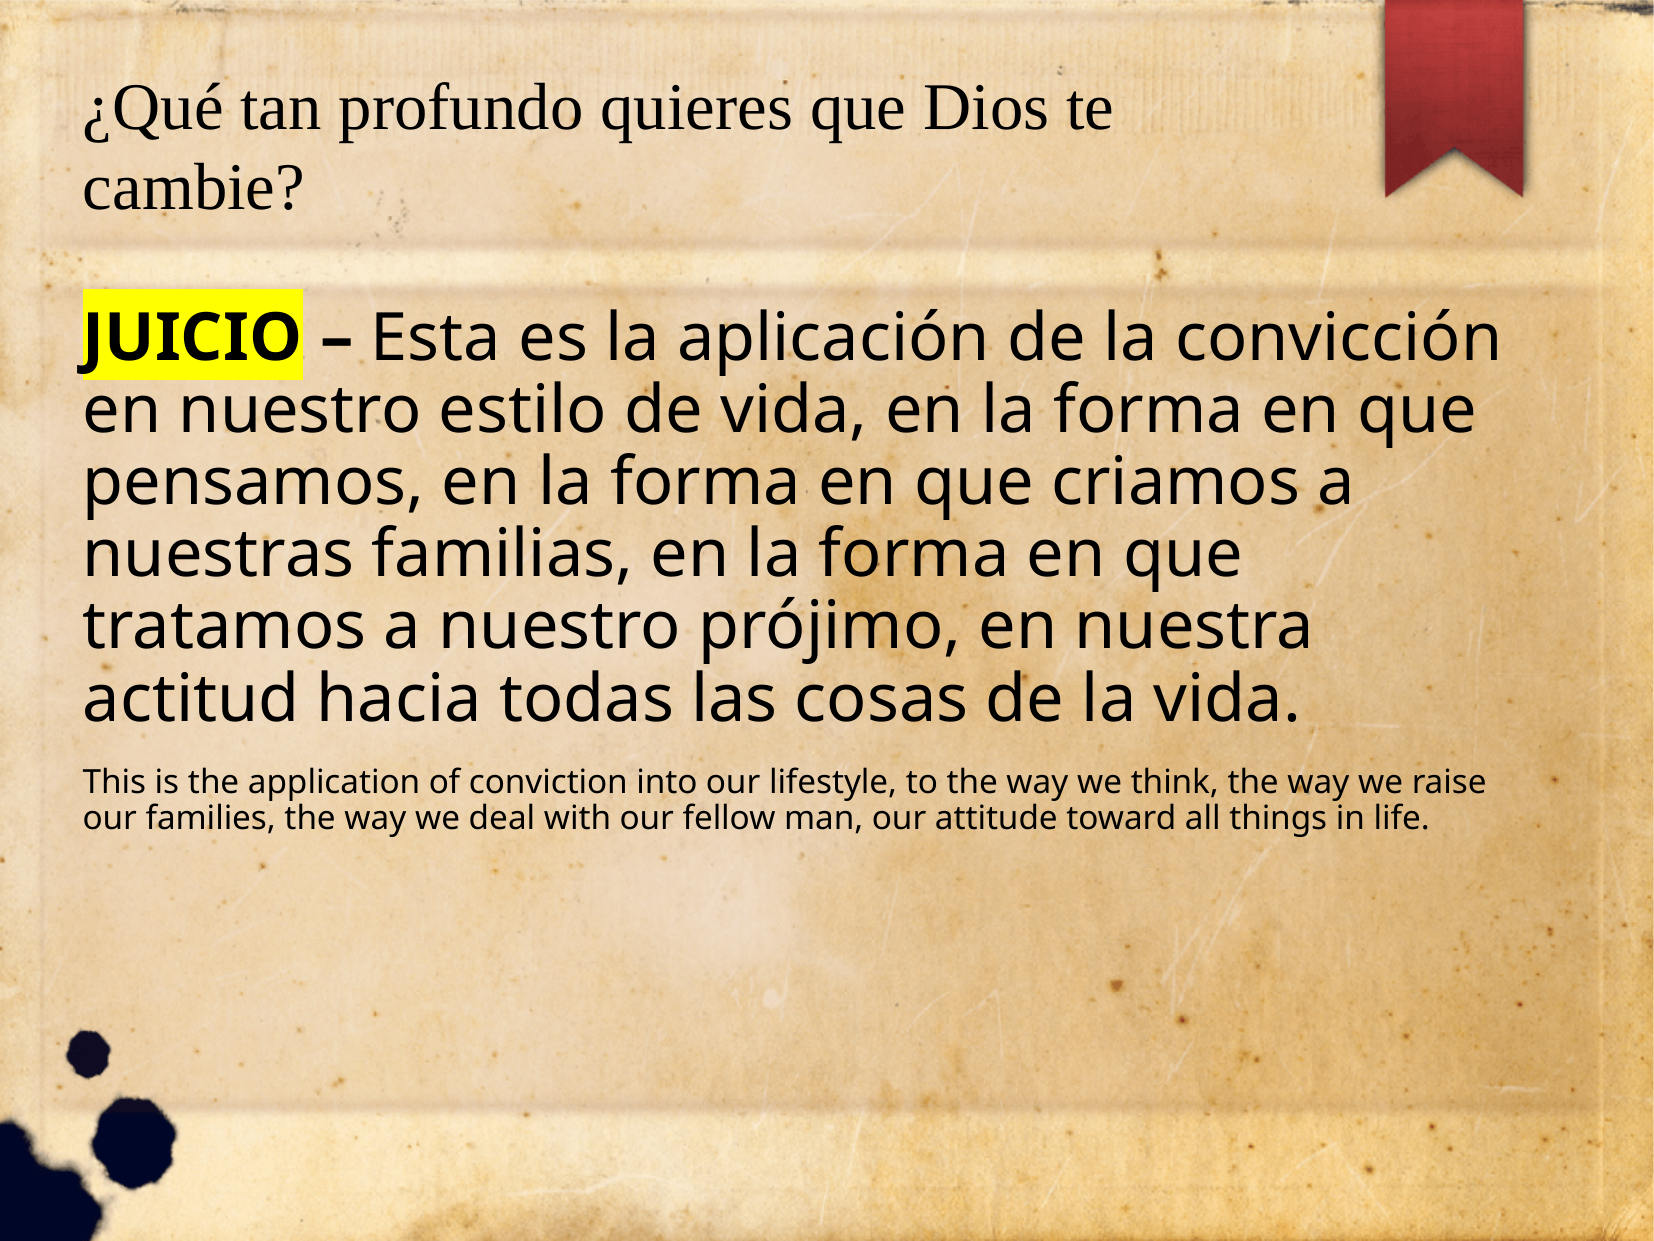

# ¿Qué tan profundo quieres que Dios te cambie?
JUICIO – Esta es la aplicación de la convicción en nuestro estilo de vida, en la forma en que pensamos, en la forma en que criamos a nuestras familias, en la forma en que tratamos a nuestro prójimo, en nuestra actitud hacia todas las cosas de la vida.
This is the application of conviction into our lifestyle, to the way we think, the way we raise our families, the way we deal with our fellow man, our attitude toward all things in life.